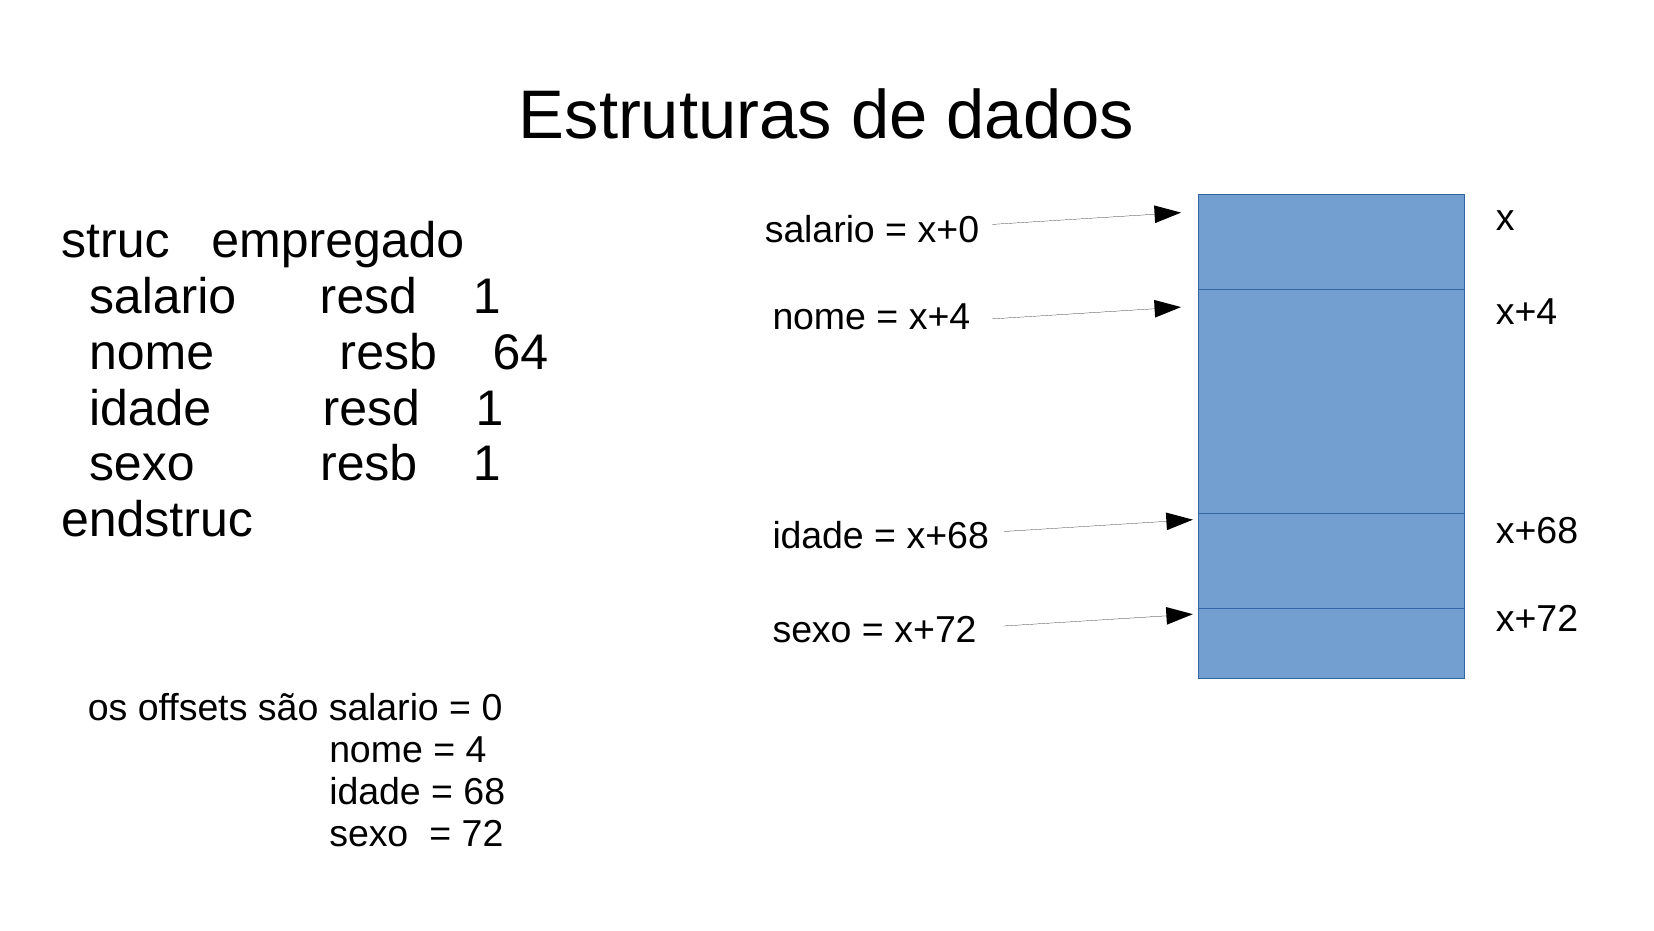

# Estruturas de dados
 x
salario = x+0
 struc empregado
 salario resd 1
 nome resb 64
 idade resd 1
 sexo resb 1
 endstruc
 x+4
nome = x+4
 x+68
idade = x+68
 x+72
sexo = x+72
 os offsets são salario = 0
 nome = 4
 idade = 68
 sexo = 72